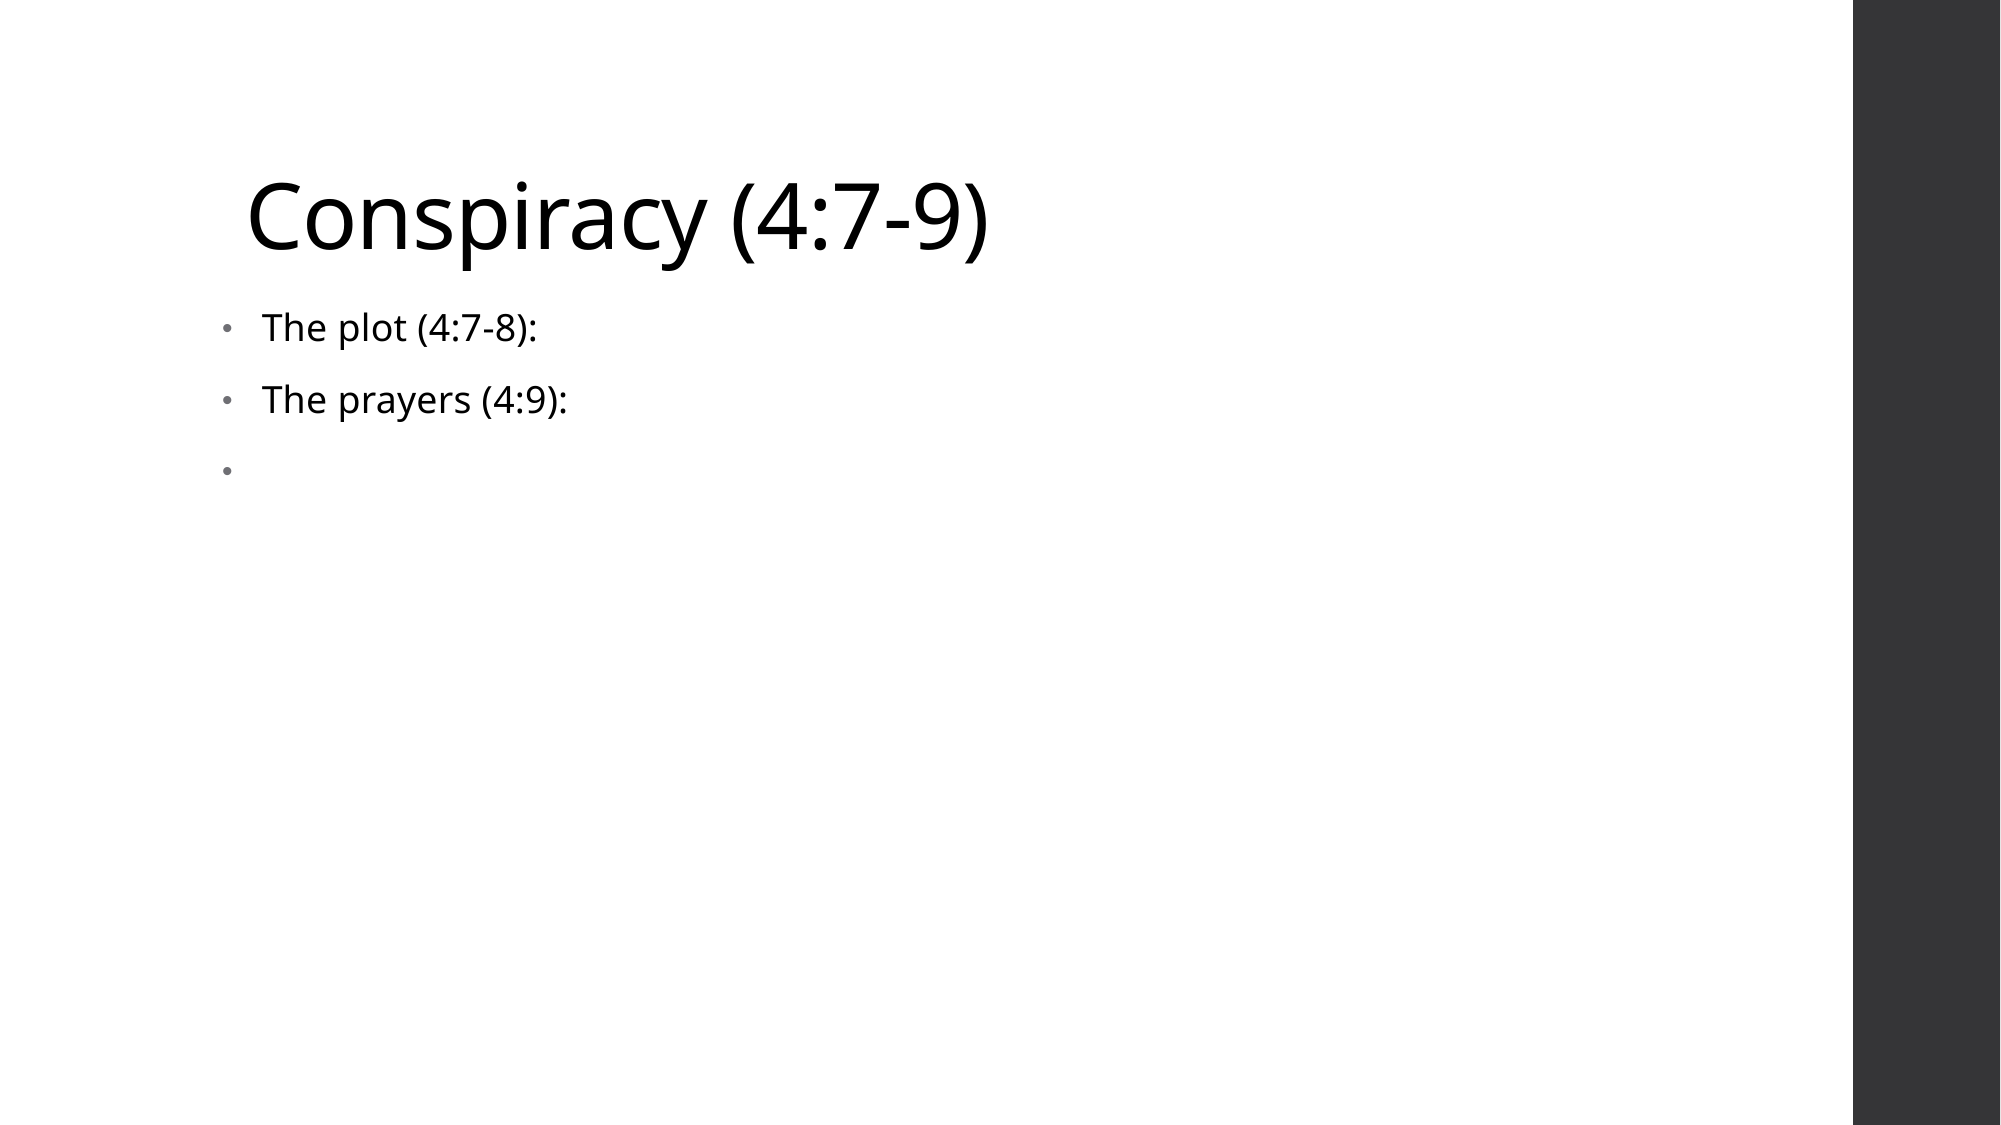

# Conspiracy (4:7-9)
 The plot (4:7-8):
 The prayers (4:9):